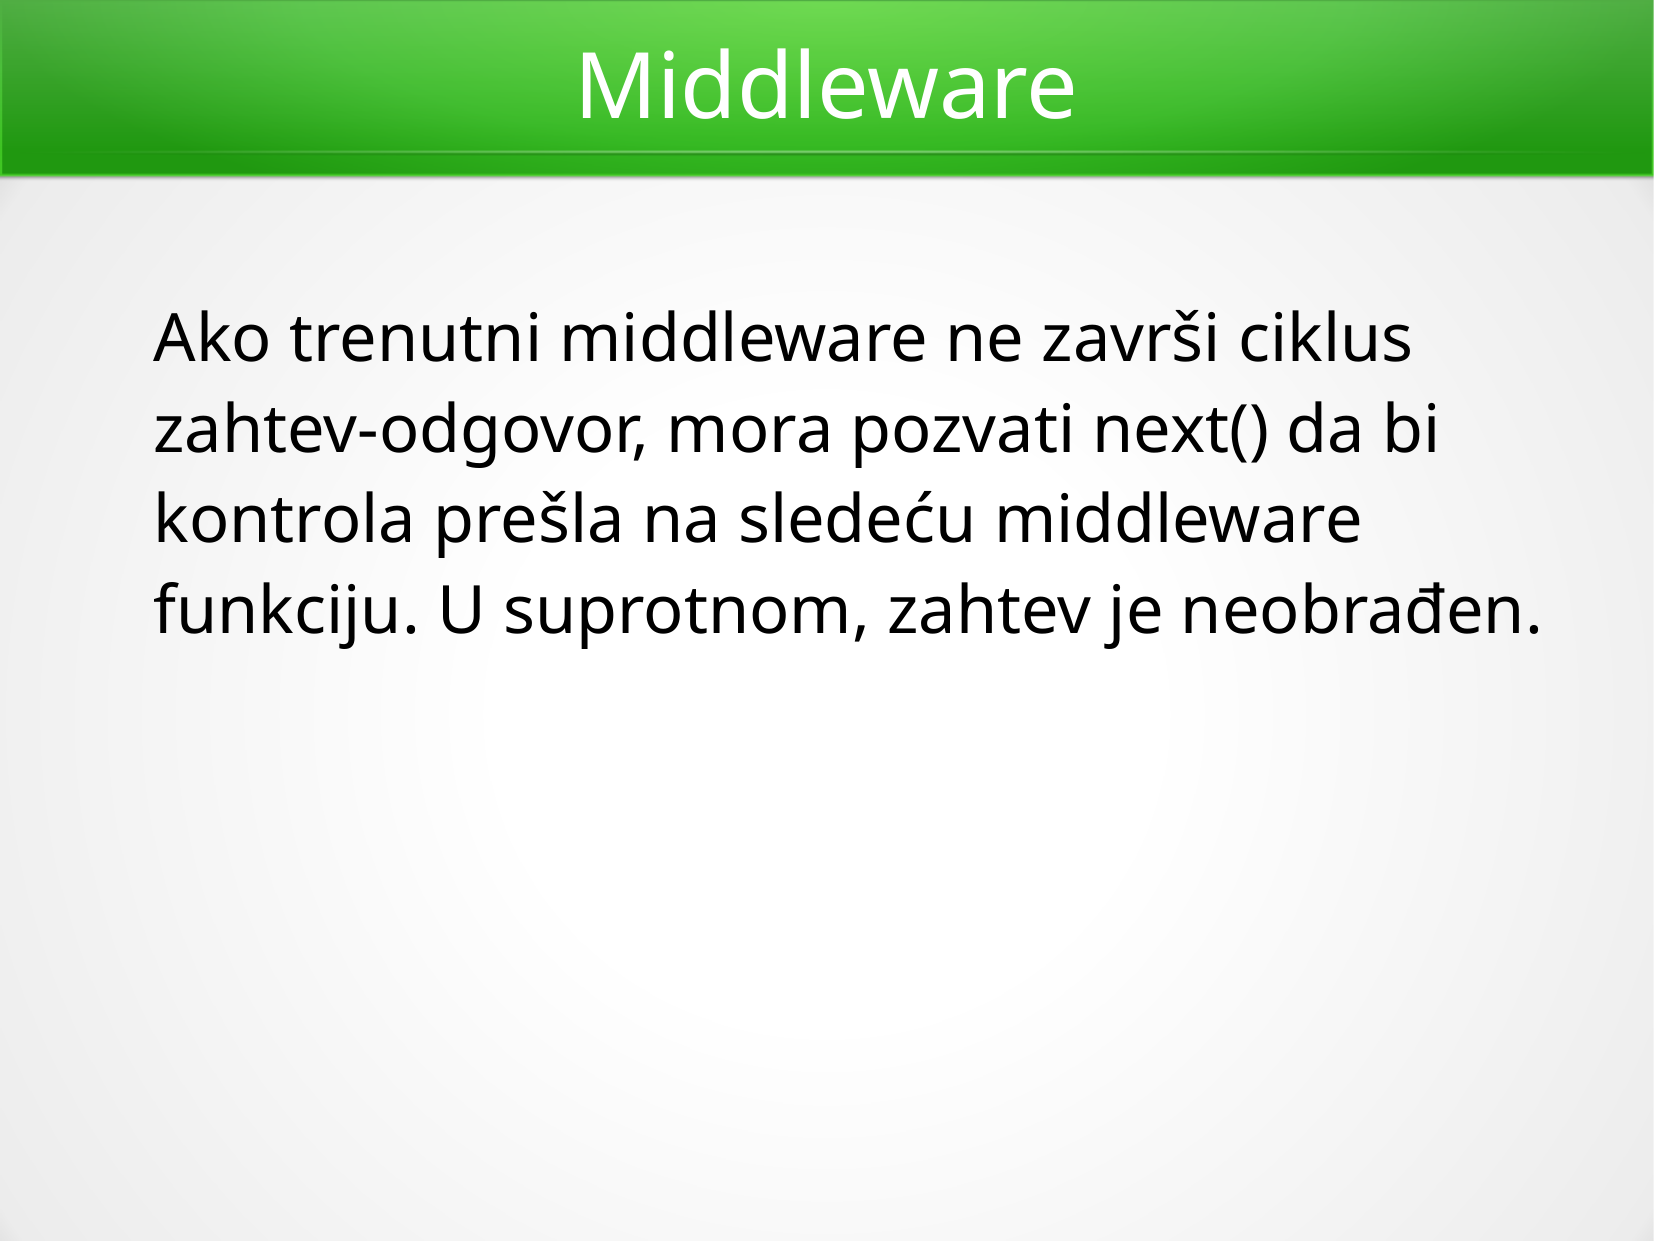

# Middleware
Ako trenutni middleware ne završi ciklus zahtev-odgovor, mora pozvati next() da bi kontrola prešla na sledeću middleware funkciju. U suprotnom, zahtev je neobrađen.